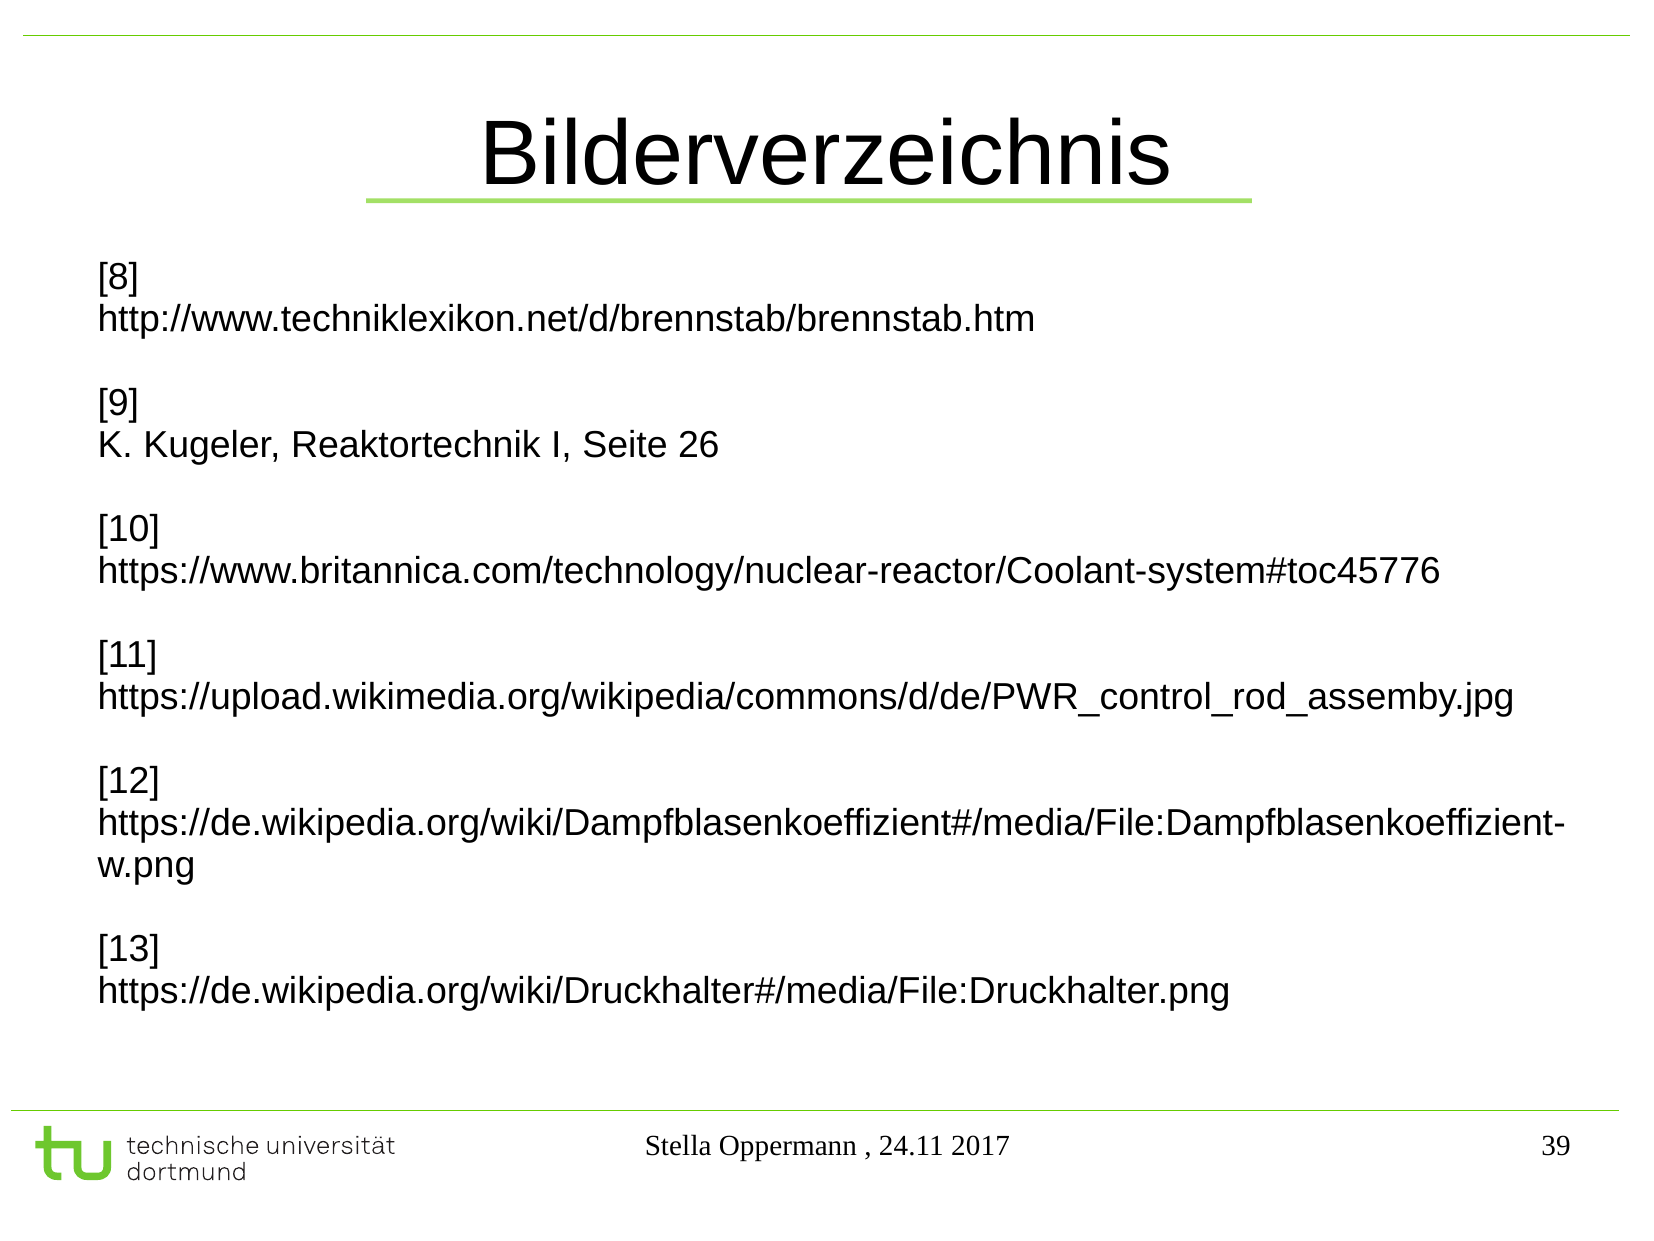

# Bilderverzeichnis
[8]
http://www.techniklexikon.net/d/brennstab/brennstab.htm
[9]
K. Kugeler, Reaktortechnik I, Seite 26
[10]
https://www.britannica.com/technology/nuclear-reactor/Coolant-system#toc45776
[11]
https://upload.wikimedia.org/wikipedia/commons/d/de/PWR_control_rod_assemby.jpg
[12]
https://de.wikipedia.org/wiki/Dampfblasenkoeffizient#/media/File:Dampfblasenkoeffizient-w.png
[13]
https://de.wikipedia.org/wiki/Druckhalter#/media/File:Druckhalter.png
Stella Oppermann , 24.11 2017
39